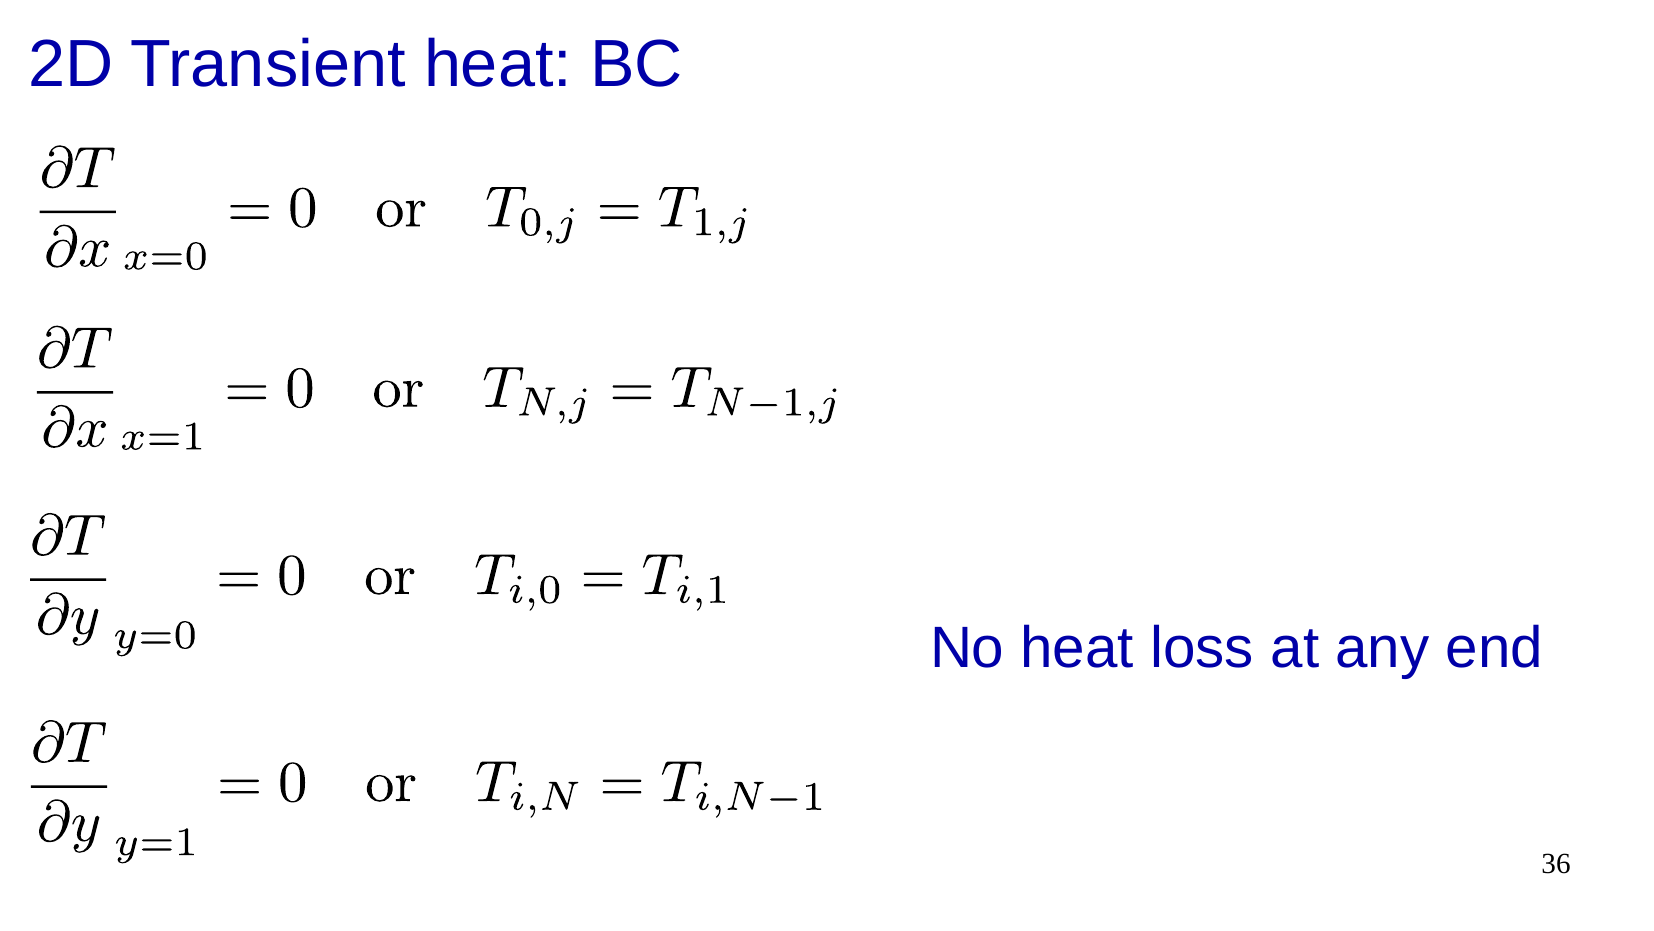

# 2D Transient heat: BC
No heat loss at any end
36